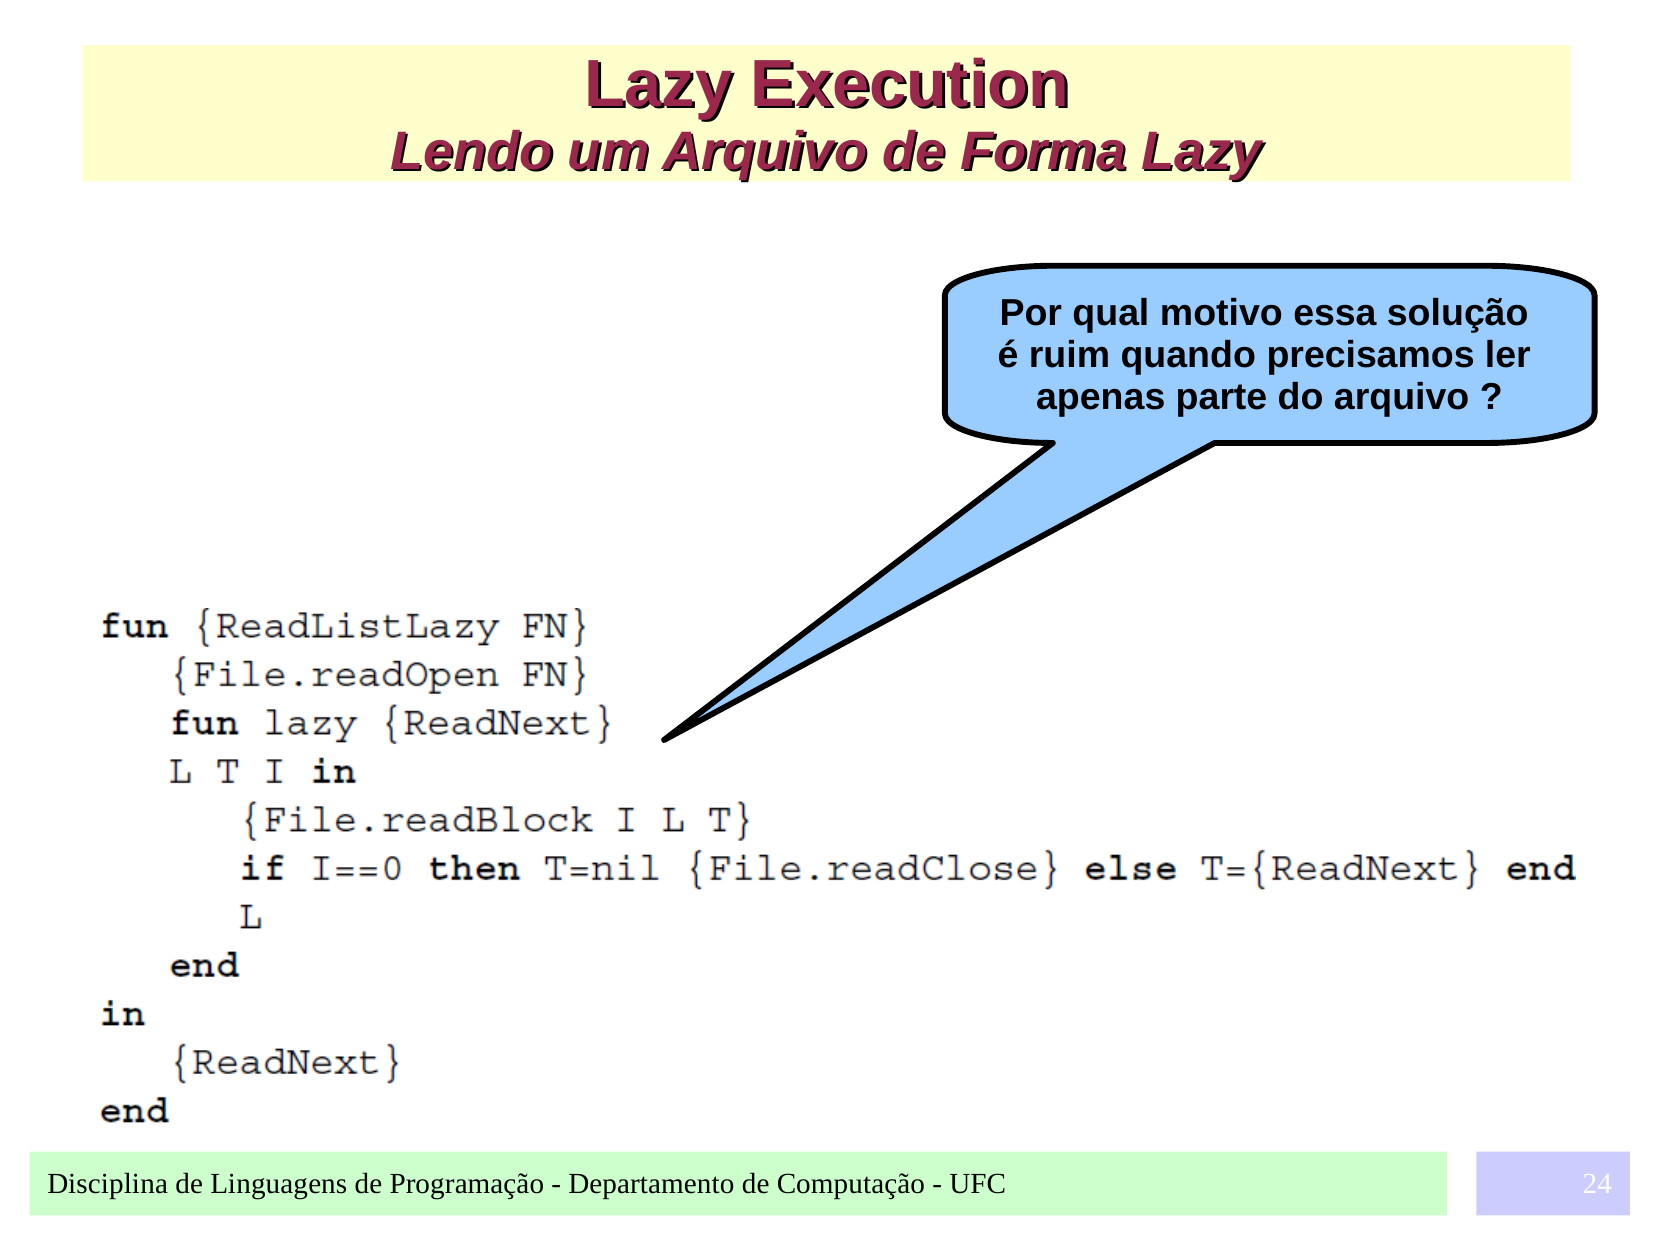

# Lazy Execution Lendo um Arquivo de Forma Lazy
Por qual motivo essa solução
é ruim quando precisamos ler
apenas parte do arquivo ?
Disciplina de Linguagens de Programação - Departamento de Computação - UFC
24